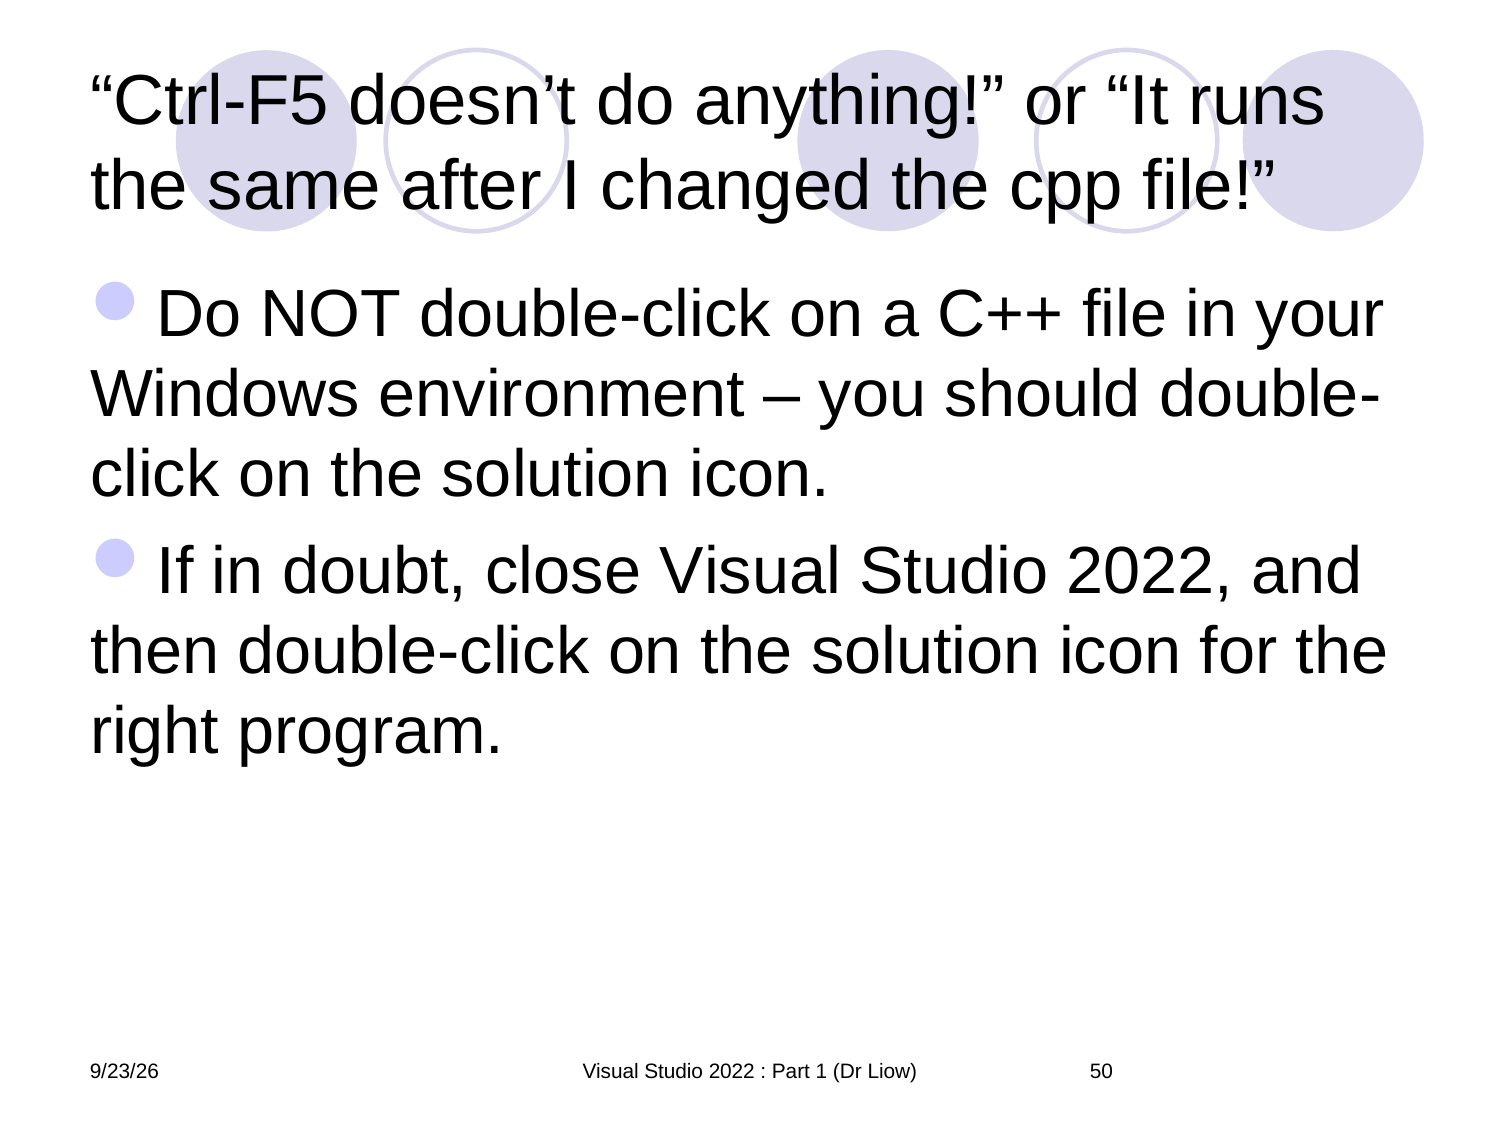

# “Ctrl-F5 doesn’t do anything!” or “It runs the same after I changed the cpp file!”
Do NOT double-click on a C++ file in your Windows environment – you should double-click on the solution icon.
If in doubt, close Visual Studio 2022, and then double-click on the solution icon for the right program.
Visual Studio 2022 : Part 1 (Dr Liow)